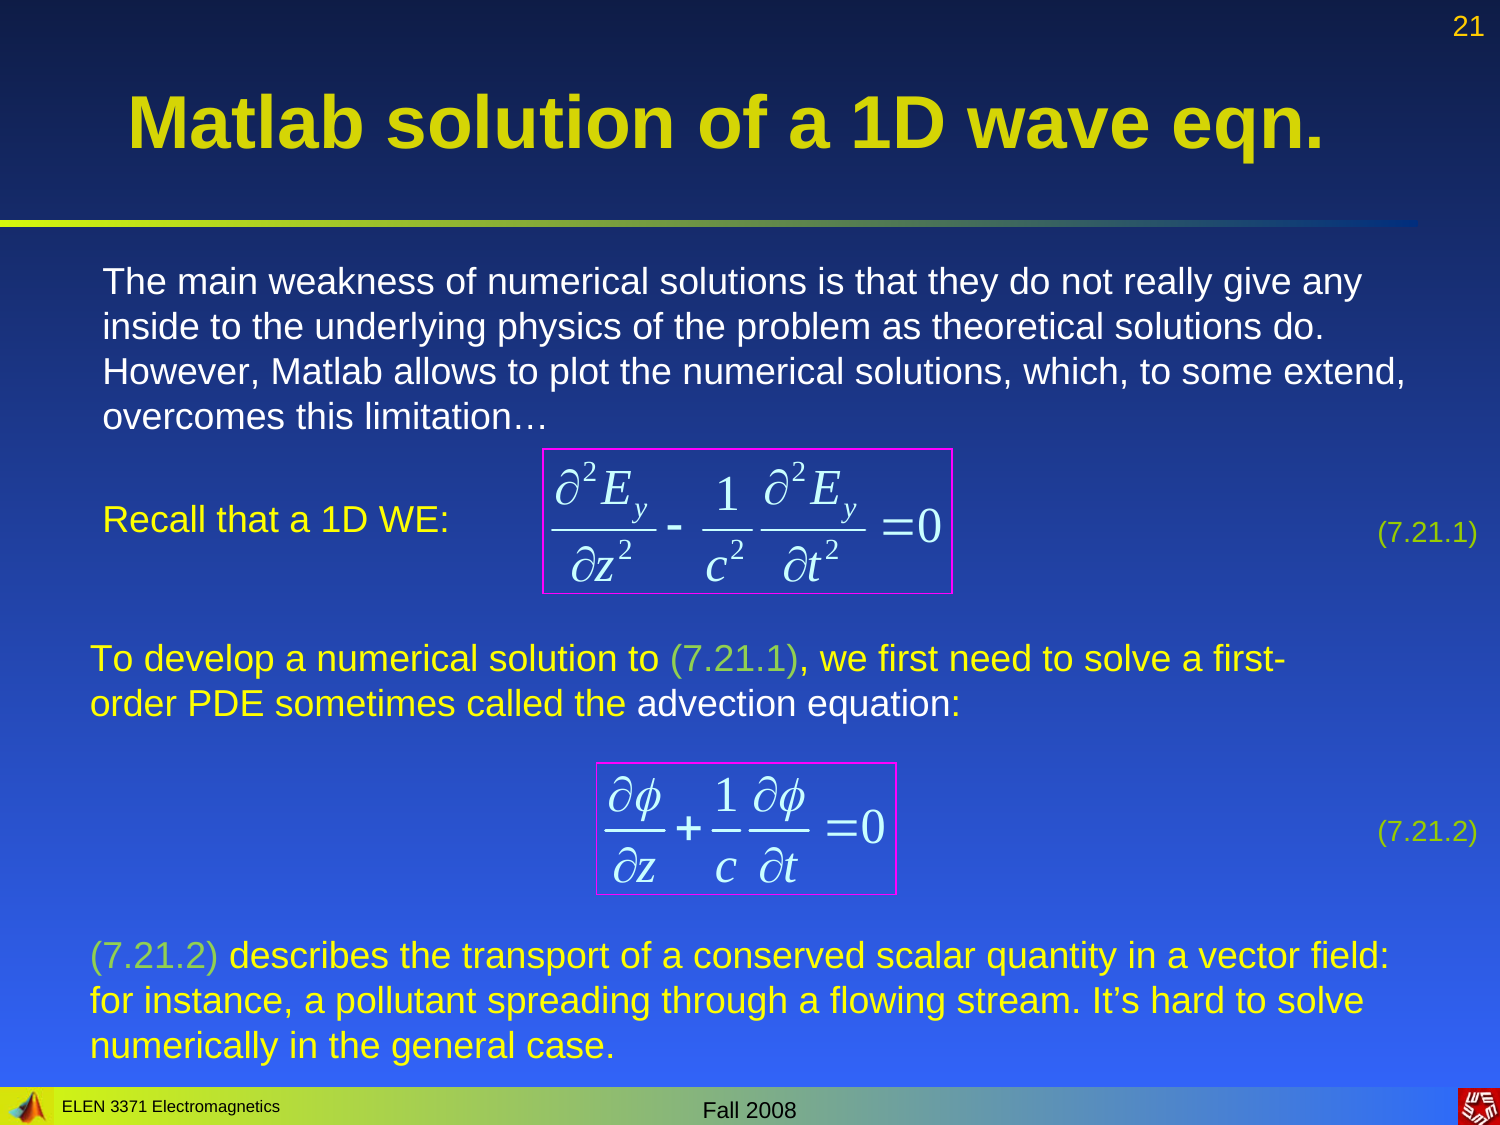

# Matlab solution of a 1D wave eqn.
The main weakness of numerical solutions is that they do not really give any inside to the underlying physics of the problem as theoretical solutions do. However, Matlab allows to plot the numerical solutions, which, to some extend, overcomes this limitation…
Recall that a 1D WE:
(7.21.1)
To develop a numerical solution to (7.21.1), we first need to solve a first-order PDE sometimes called the advection equation:
(7.21.2)
(7.21.2) describes the transport of a conserved scalar quantity in a vector field: for instance, a pollutant spreading through a flowing stream. It’s hard to solve numerically in the general case.